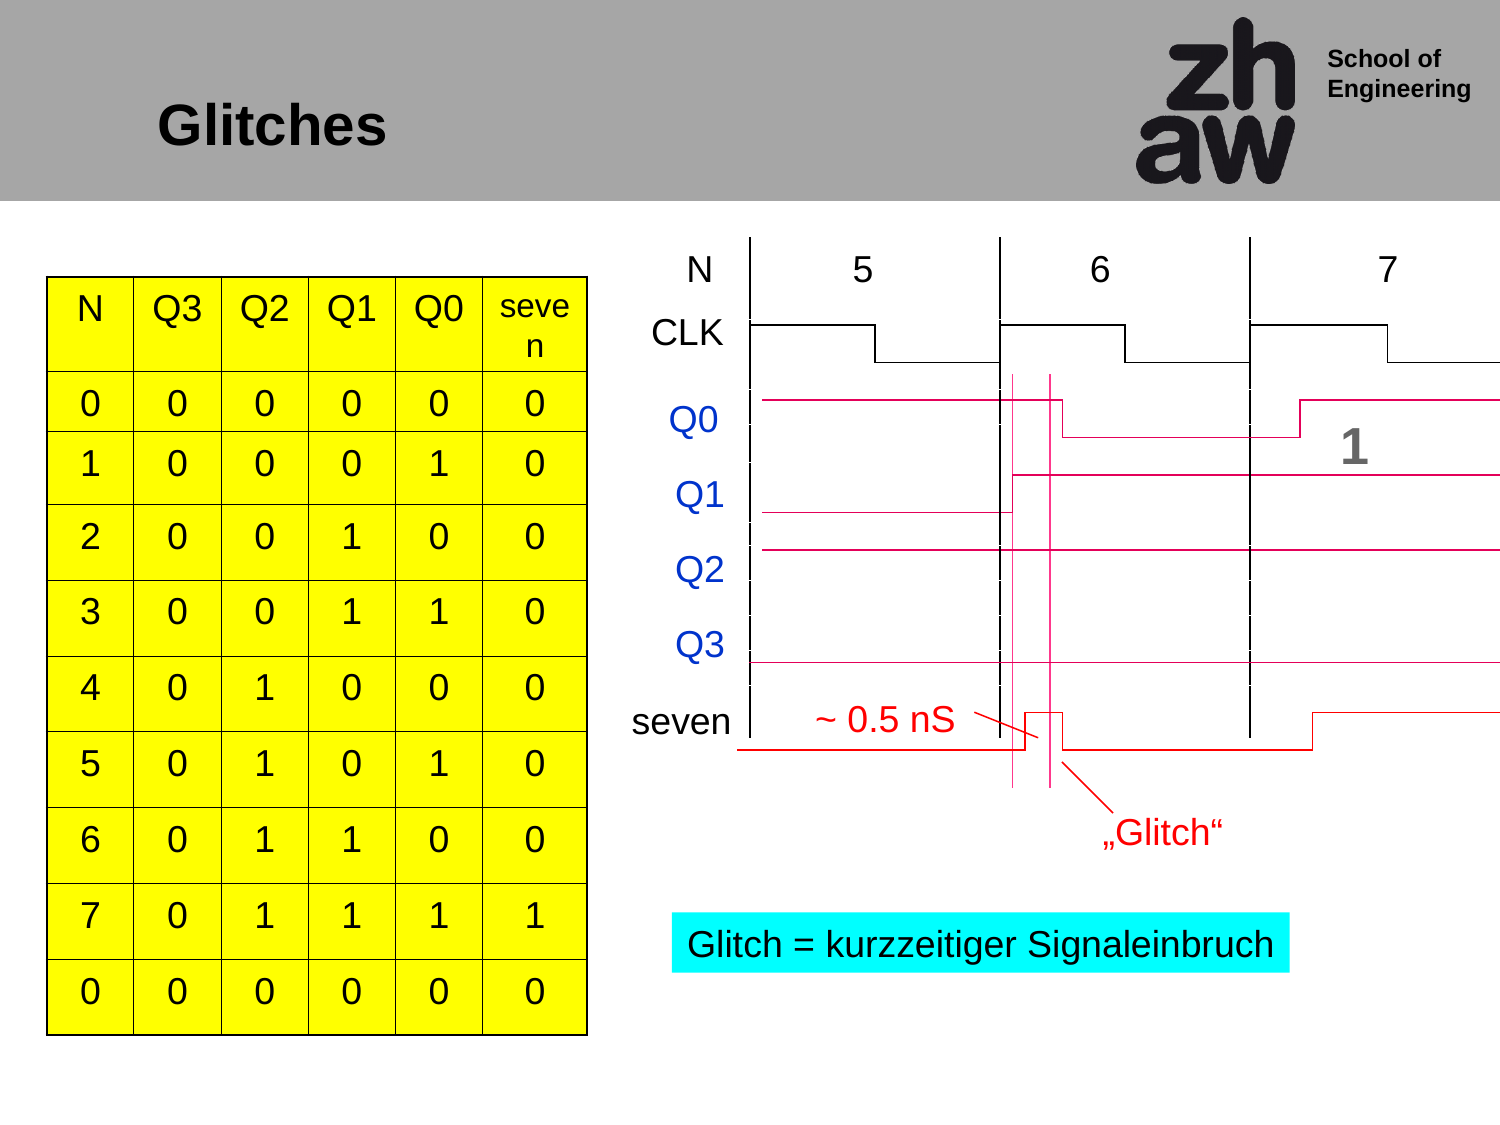

# Glitches
N
5
6
7
| N | Q3 | Q2 | Q1 | Q0 | seven |
| --- | --- | --- | --- | --- | --- |
| 0 | 0 | 0 | 0 | 0 | 0 |
| 1 | 0 | 0 | 0 | 1 | 0 |
| 2 | 0 | 0 | 1 | 0 | 0 |
| 3 | 0 | 0 | 1 | 1 | 0 |
| 4 | 0 | 1 | 0 | 0 | 0 |
| 5 | 0 | 1 | 0 | 1 | 0 |
| 6 | 0 | 1 | 1 | 0 | 0 |
| 7 | 0 | 1 | 1 | 1 | 1 |
| 0 | 0 | 0 | 0 | 0 | 0 |
CLK
Q0
1
Q1
Q2
Q3
~ 0.5 nS
seven
„Glitch“
Glitch = kurzzeitiger Signaleinbruch